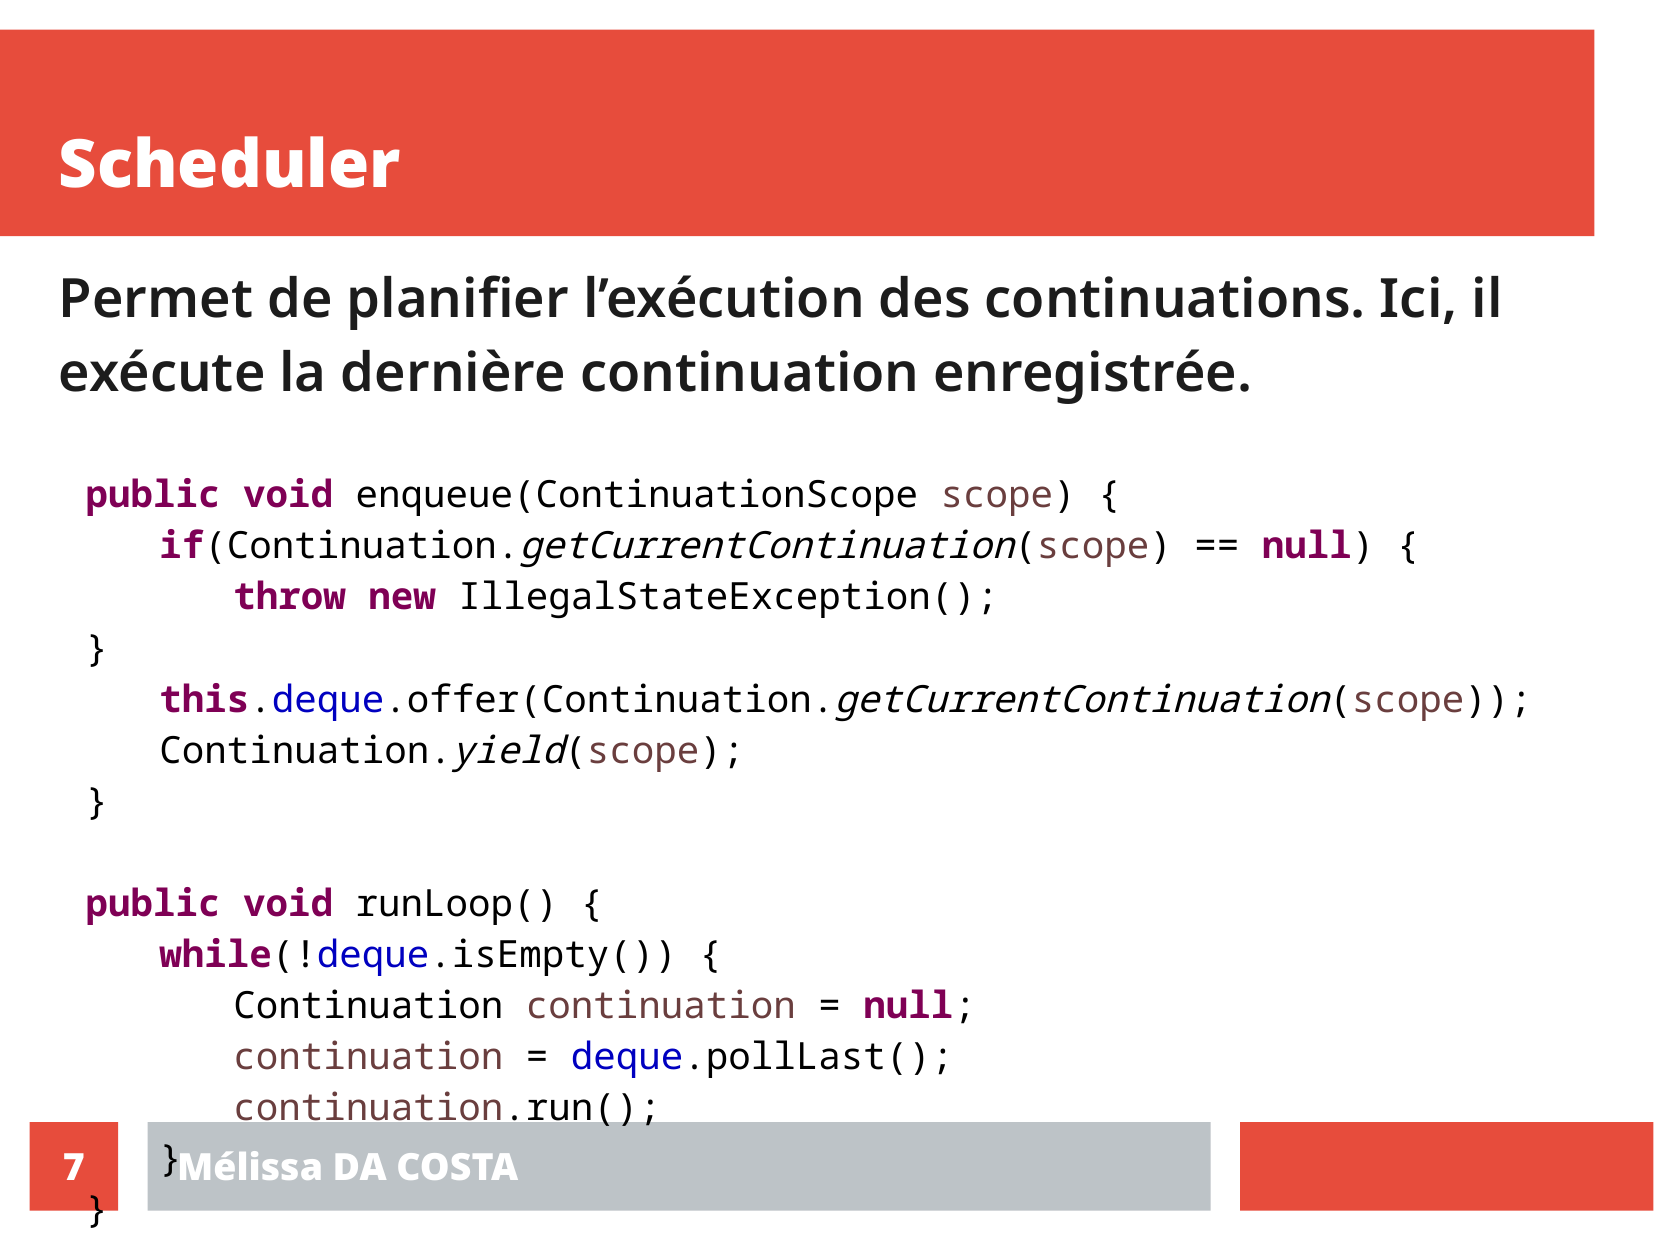

# Scheduler
Permet de planifier l’exécution des continuations. Ici, il exécute la dernière continuation enregistrée.
public void enqueue(ContinuationScope scope) {
	if(Continuation.getCurrentContinuation(scope) == null) {
		throw new IllegalStateException();
}
	this.deque.offer(Continuation.getCurrentContinuation(scope));
	Continuation.yield(scope);
}
public void runLoop() {
	while(!deque.isEmpty()) {
		Continuation continuation = null;
		continuation = deque.pollLast();
		continuation.run();
	}
}
7
Mélissa DA COSTA